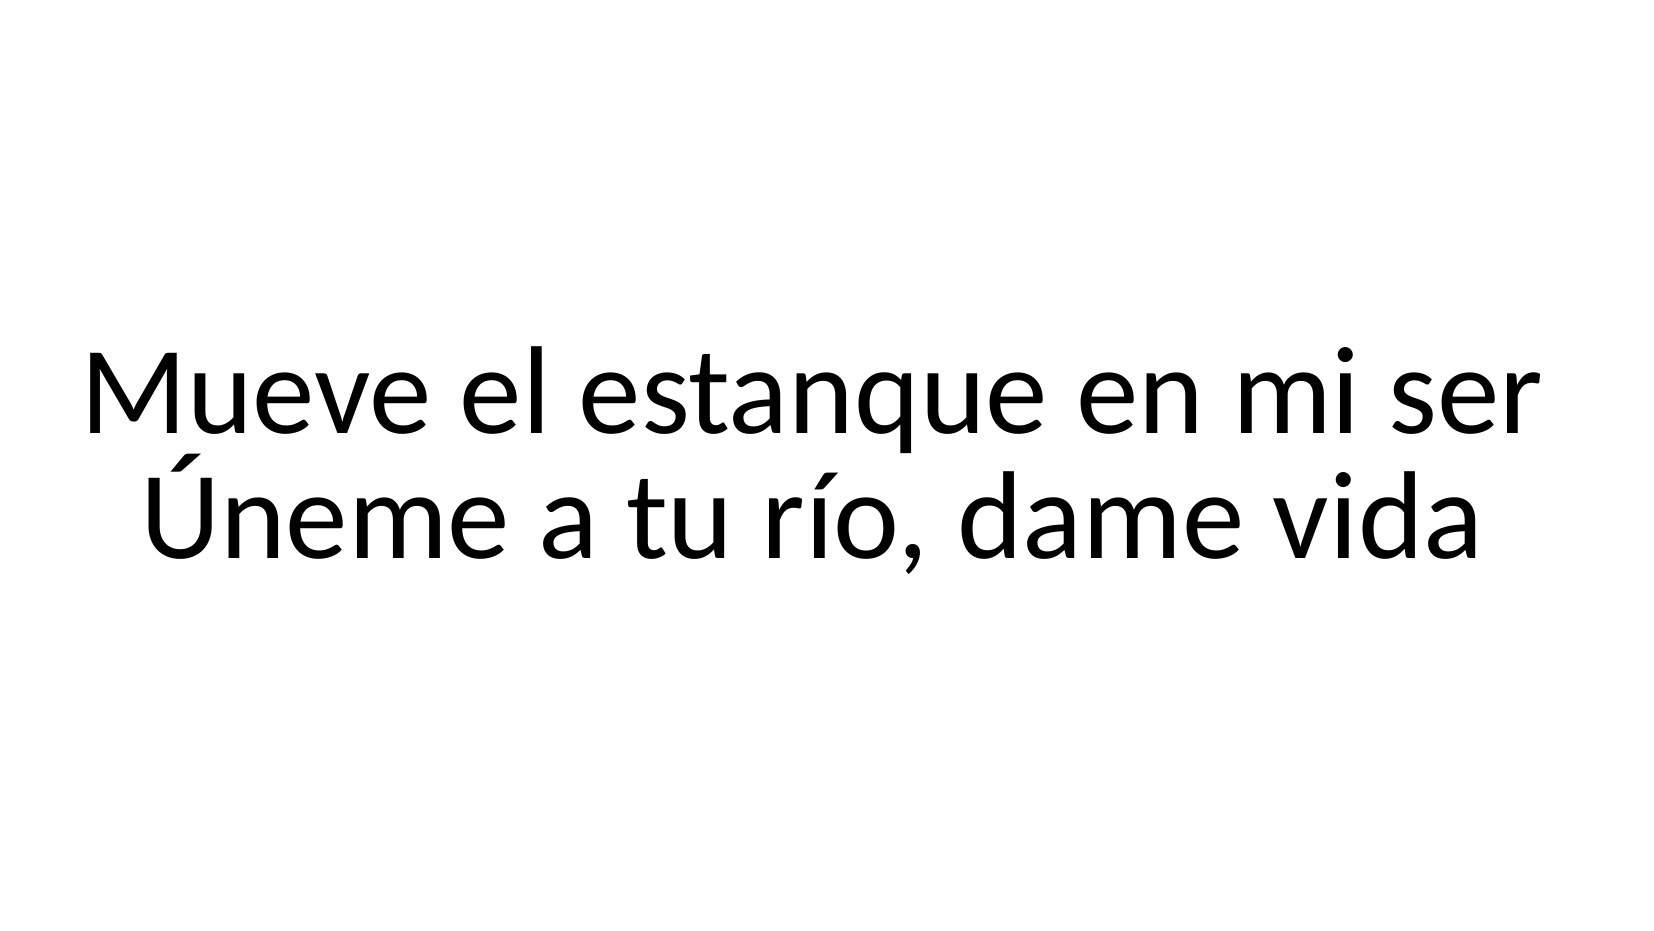

# Mueve el estanque en mi ser Úneme a tu río, dame vida